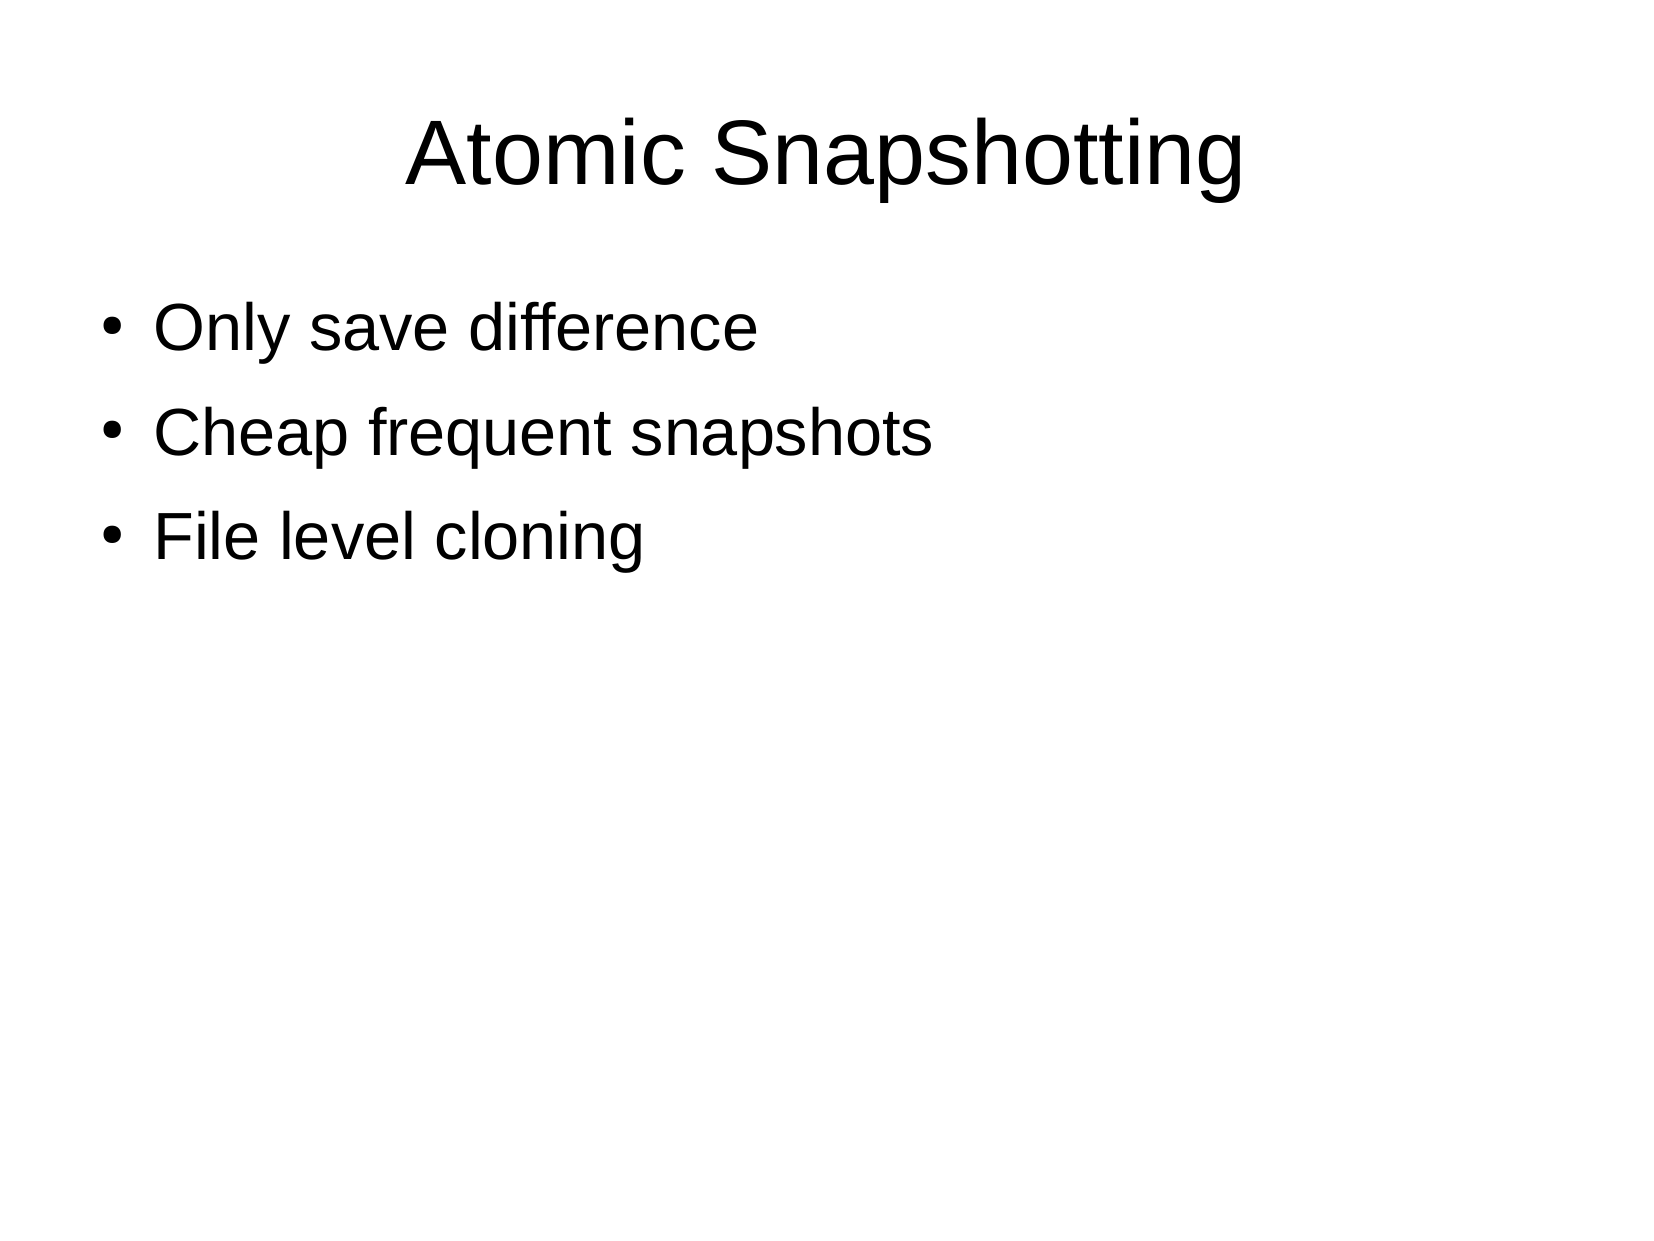

# Atomic Snapshotting
Only save difference
Cheap frequent snapshots
File level cloning